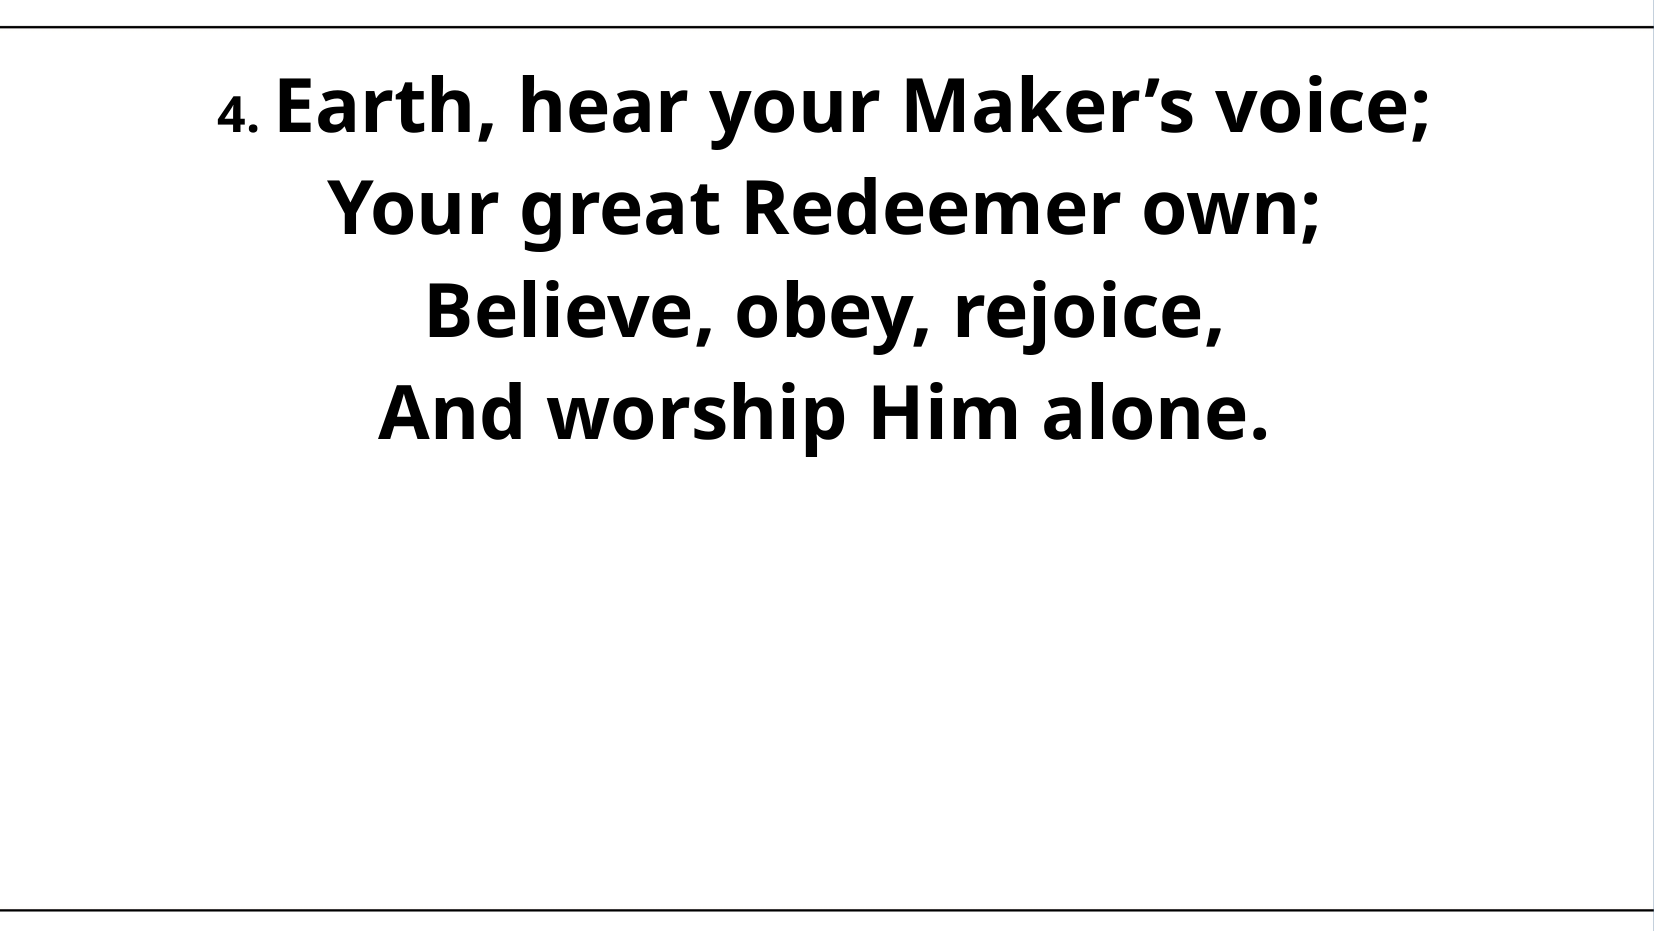

4. Earth, hear your Maker’s voice;
Your great Redeemer own;
Believe, obey, rejoice,
And worship Him alone.